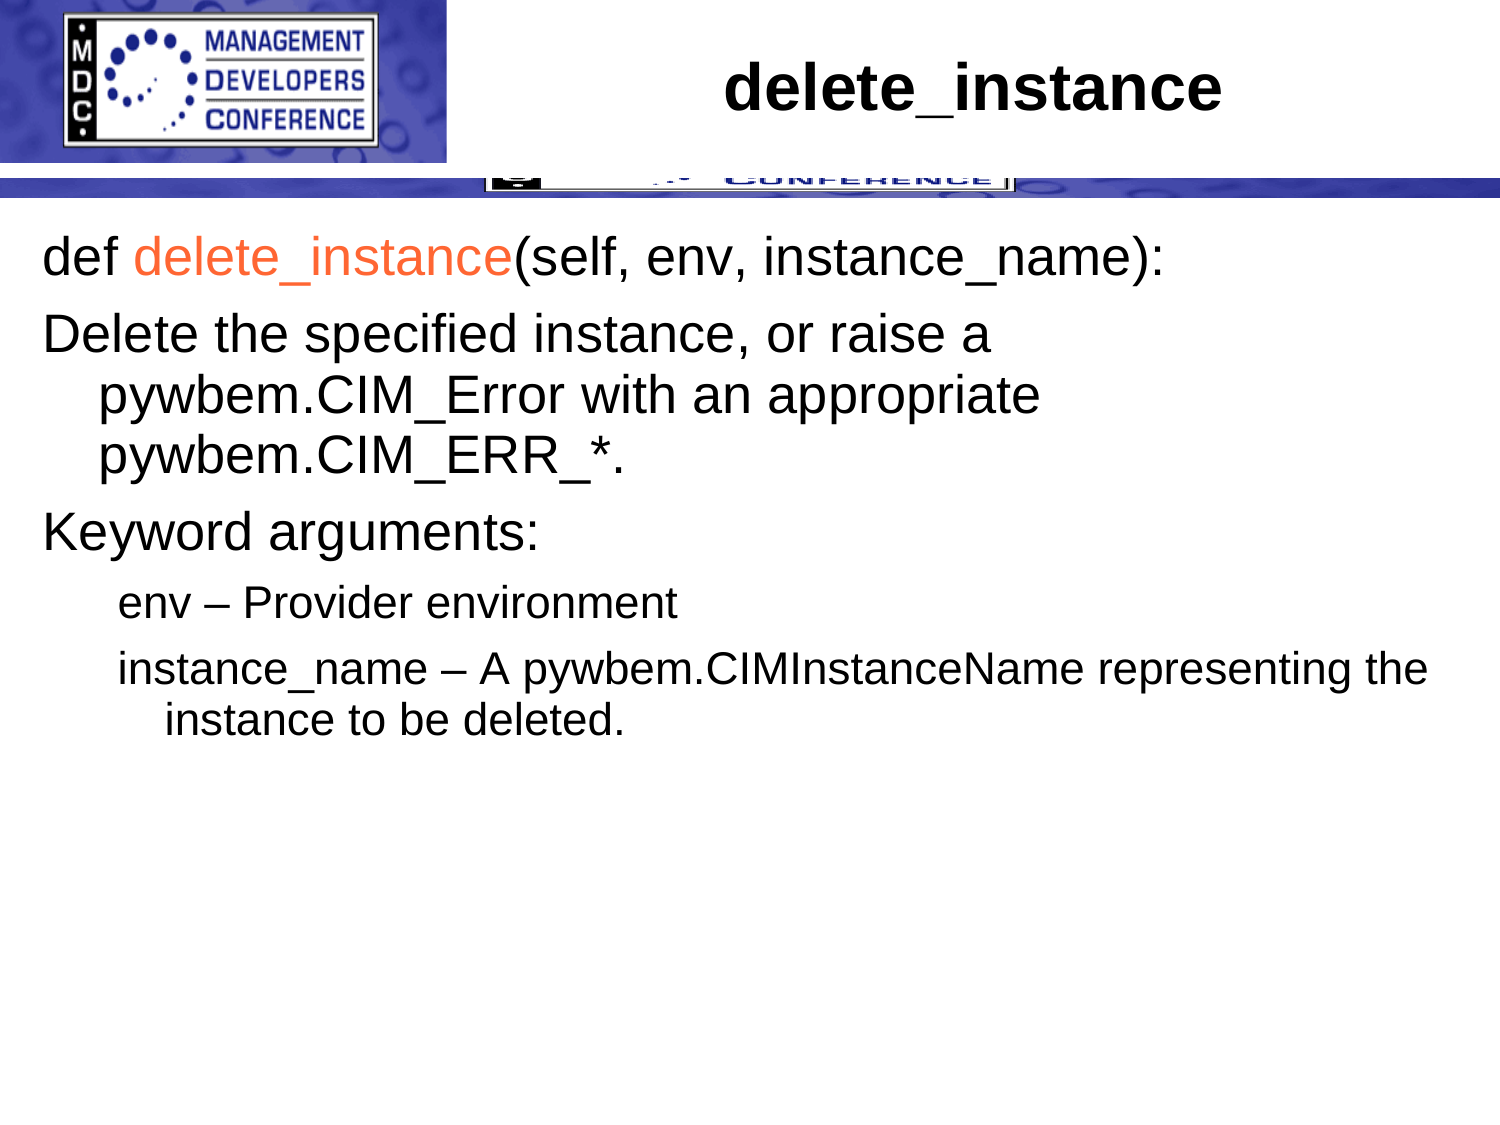

# delete_instance
def delete_instance(self, env, instance_name):
Delete the specified instance, or raise a pywbem.CIM_Error with an appropriate pywbem.CIM_ERR_*.
Keyword arguments:
env – Provider environment
instance_name – A pywbem.CIMInstanceName representing the instance to be deleted.